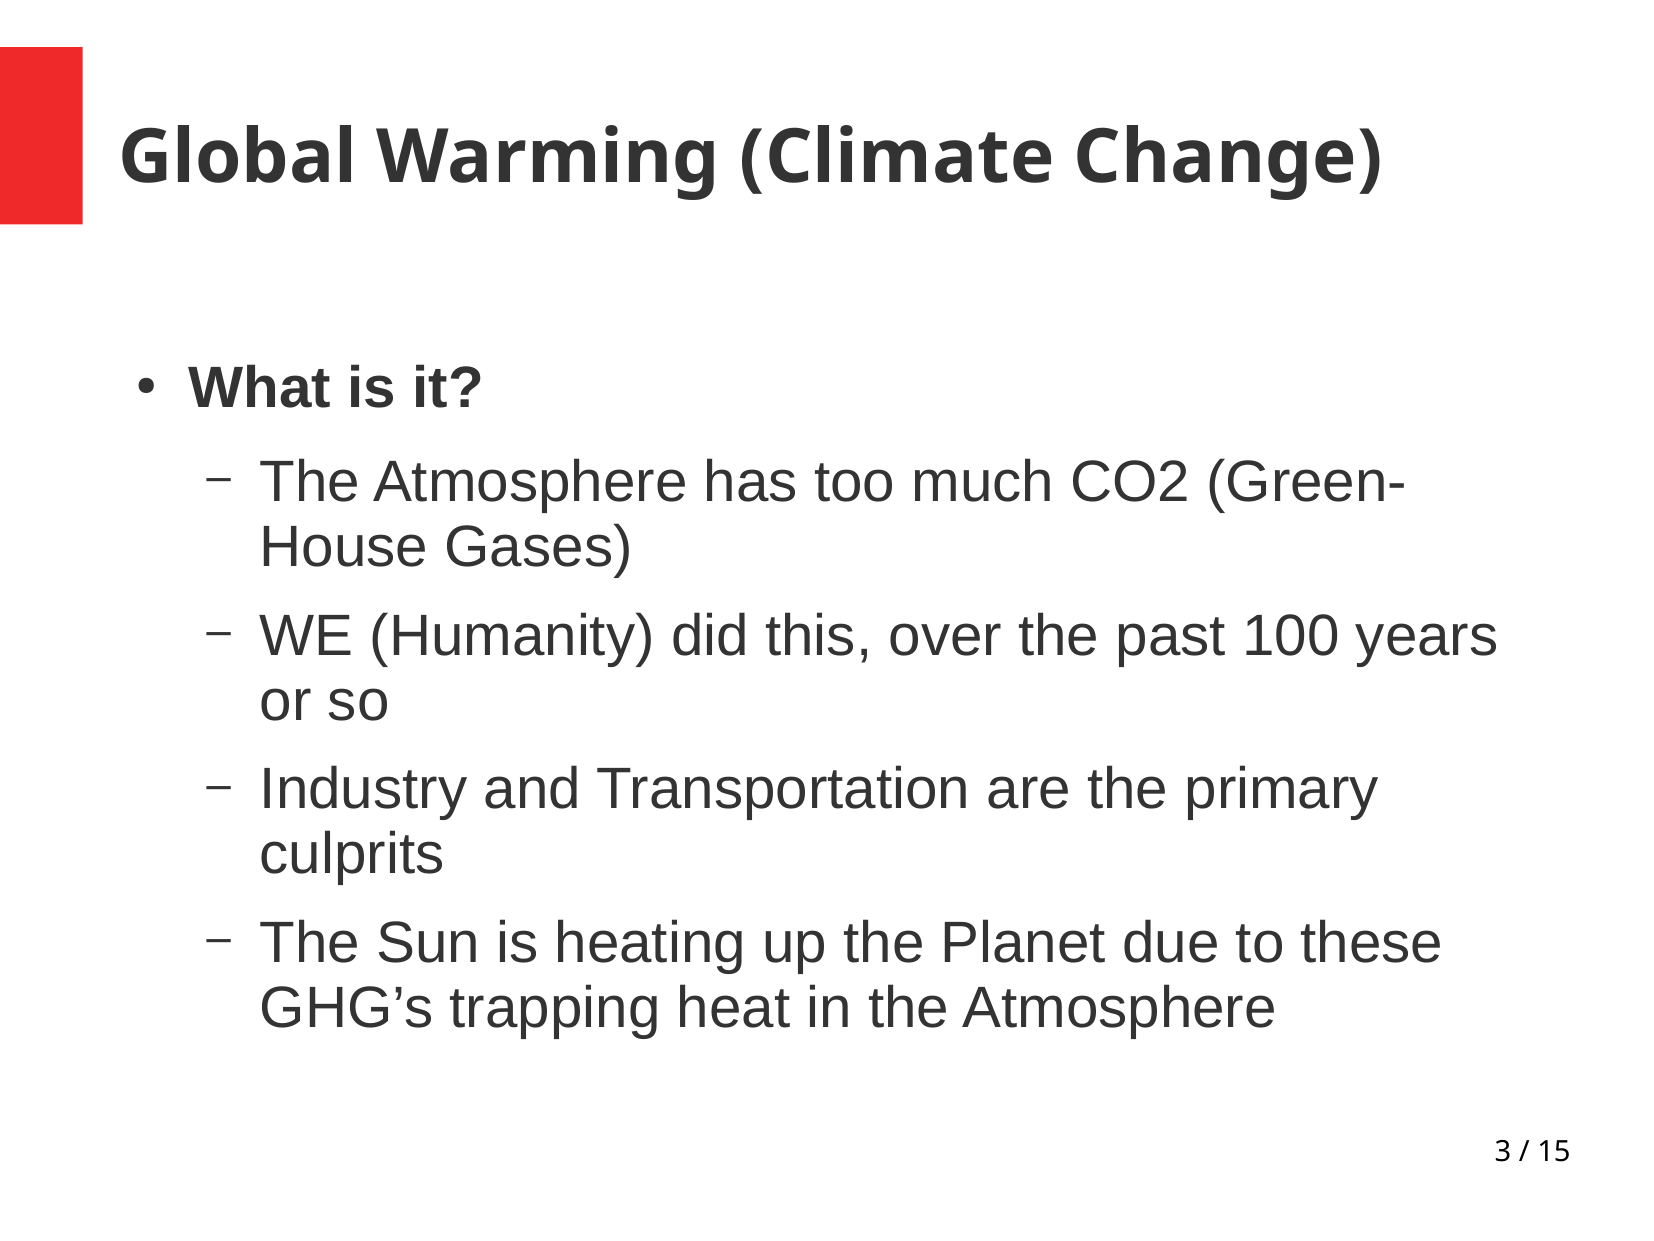

# Global Warming (Climate Change)
What is it?
The Atmosphere has too much CO2 (Green-House Gases)
WE (Humanity) did this, over the past 100 years or so
Industry and Transportation are the primary culprits
The Sun is heating up the Planet due to these GHG’s trapping heat in the Atmosphere
3